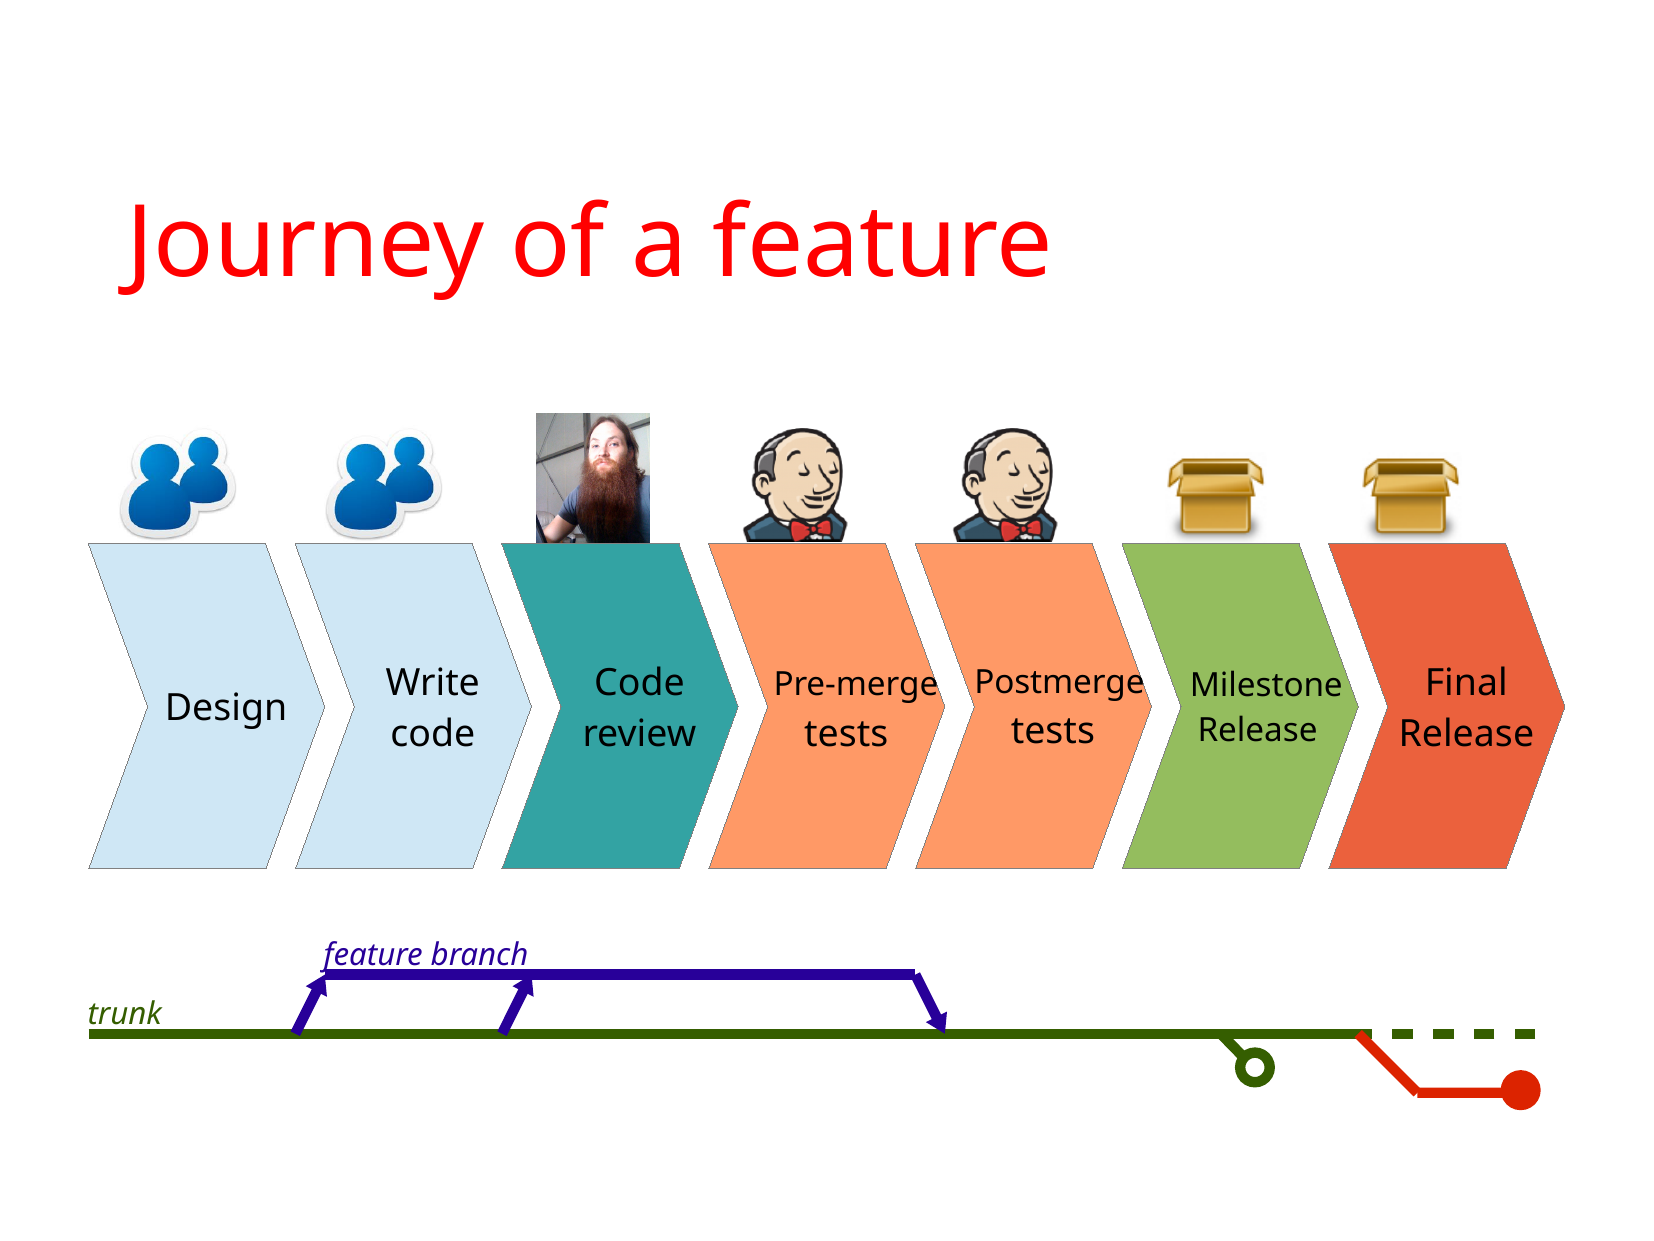

# Journey of a feature
 Design
 Write
 code
 Code
 review
 Pre-merge
 tests
 Postmerge
 tests
 Milestone
 Release
 Final
 Release
feature branch
trunk